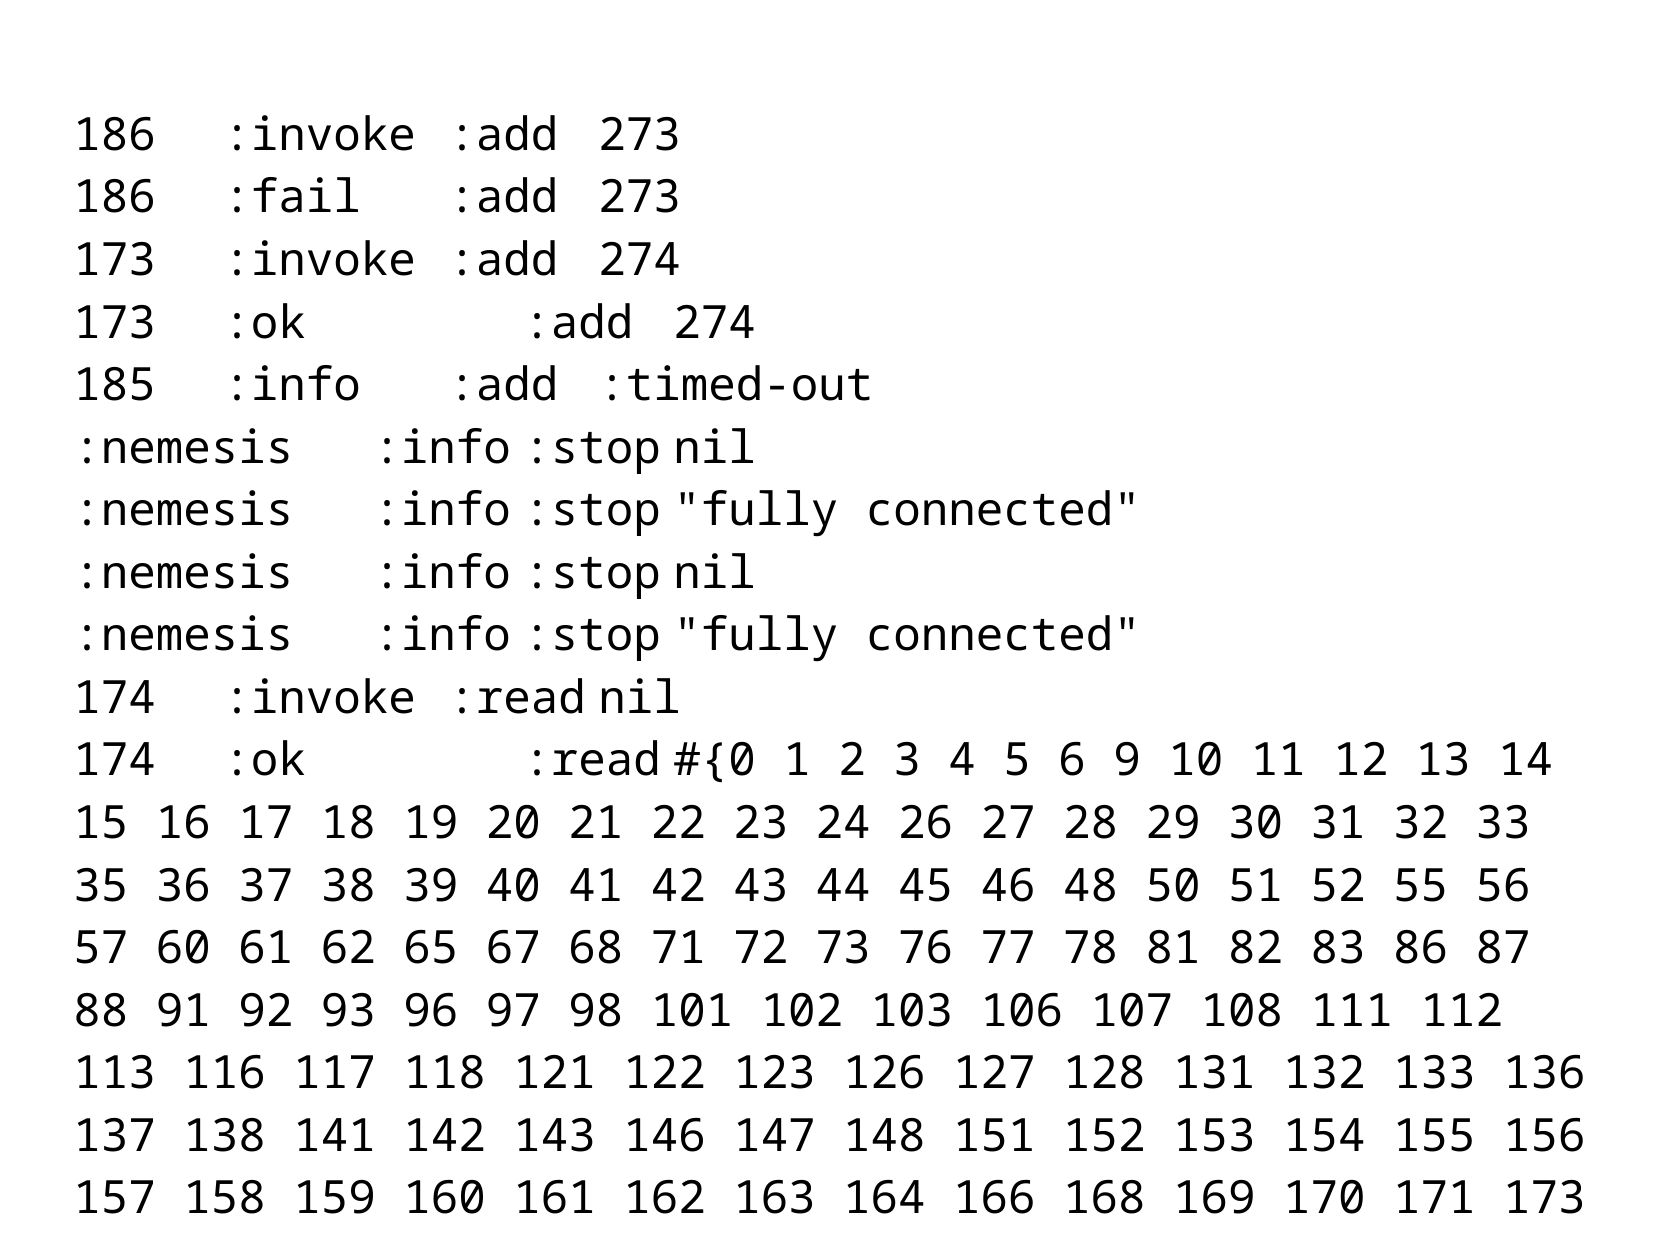

186	:invoke	:add	273
186	:fail		:add	273
173	:invoke	:add	274
173	:ok			:add	274
185	:info		:add	:timed-out
:nemesis		:info	:stop	nil
:nemesis		:info	:stop	"fully connected"
:nemesis		:info	:stop	nil
:nemesis		:info	:stop	"fully connected"
174	:invoke	:read	nil
174	:ok			:read	#{0 1 2 3 4 5 6 9 10 11 12 13 14 15 16 17 18 19 20 21 22 23 24 26 27 28 29 30 31 32 33 35 36 37 38 39 40 41 42 43 44 45 46 48 50 51 52 55 56 57 60 61 62 65 67 68 71 72 73 76 77 78 81 82 83 86 87 88 91 92 93 96 97 98 101 102 103 106 107 108 111 112 113 116 117 118 121 122 123 126 127 128 131 132 133 136 137 138 141 142 143 146 147 148 151 152 153 154 155 156 157 158 159 160 161 162 163 164 166 168 169 170 171 173 174 175 270 271 272 274}